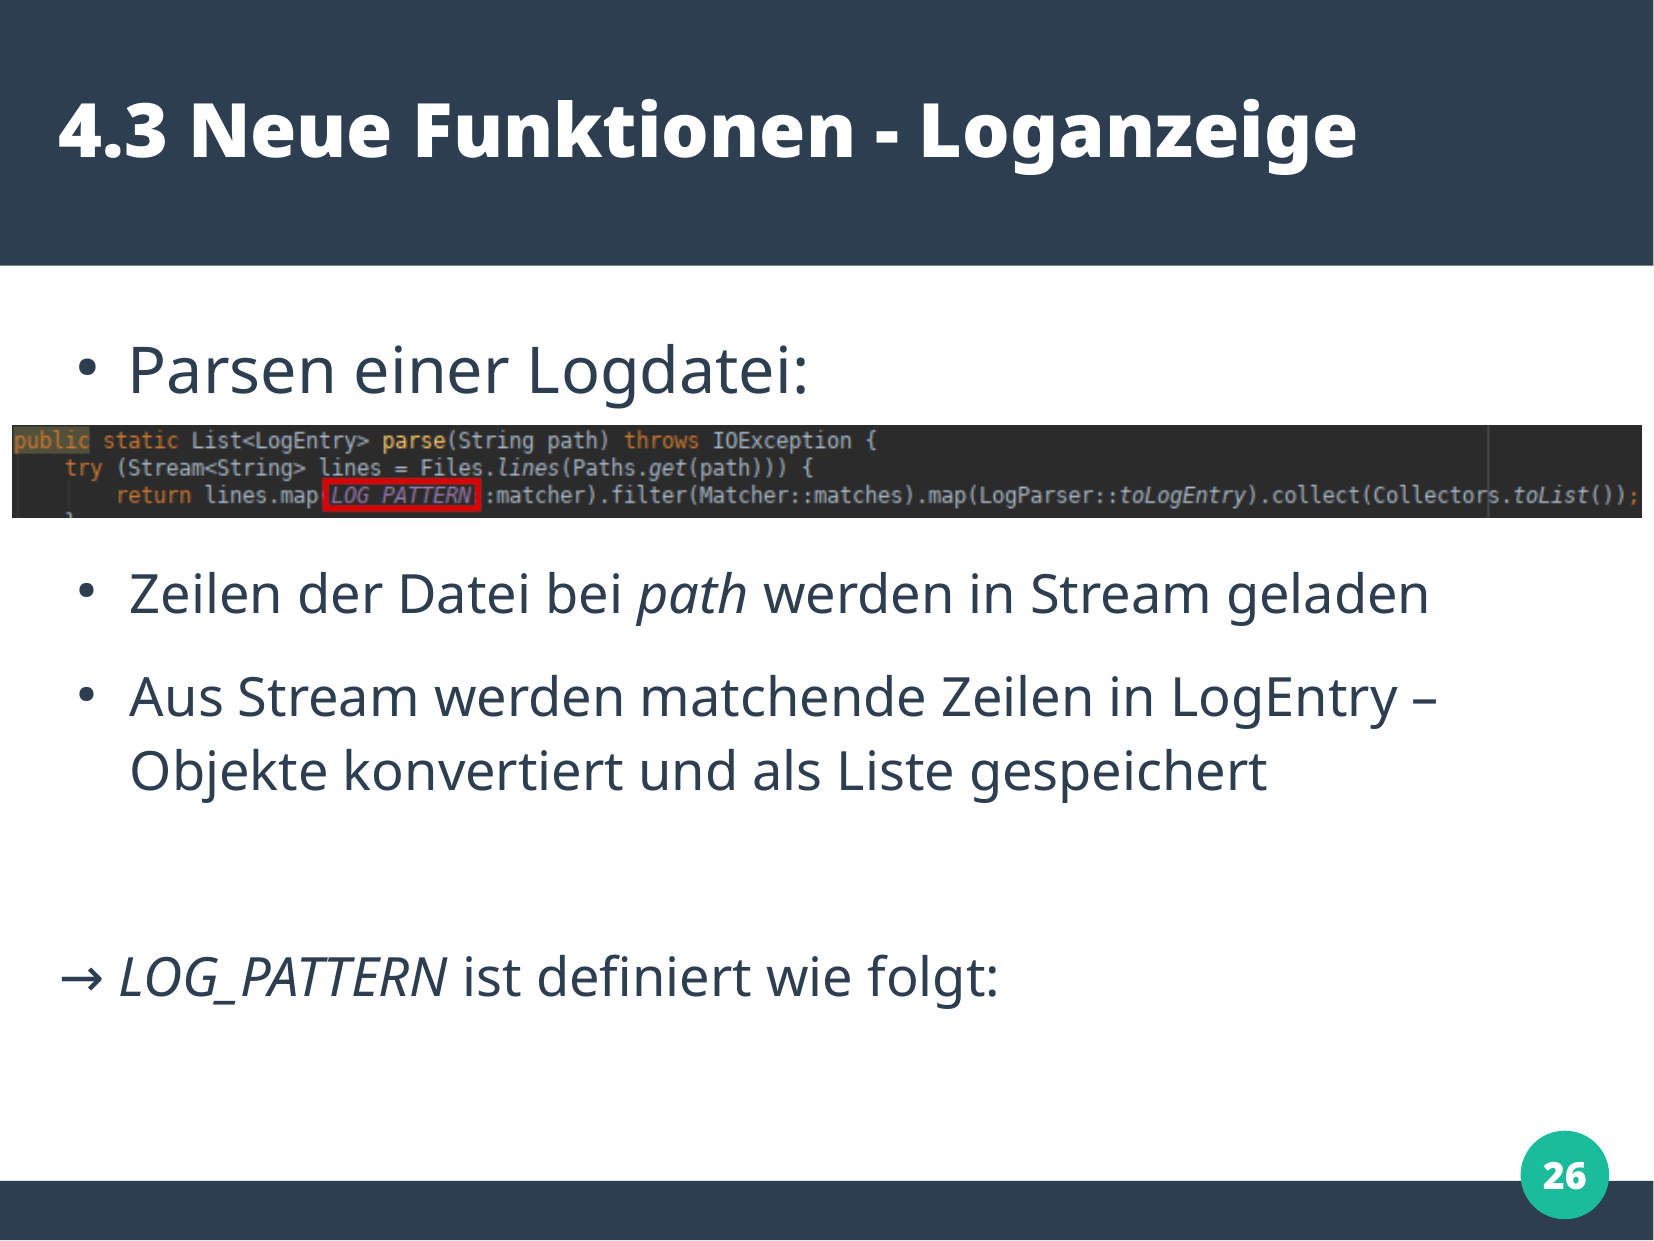

# 4.3 Neue Funktionen - Loganzeige
Parsen einer Logdatei:
Zeilen der Datei bei path werden in Stream geladen
Aus Stream werden matchende Zeilen in LogEntry – Objekte konvertiert und als Liste gespeichert
→ LOG_PATTERN ist definiert wie folgt:
26